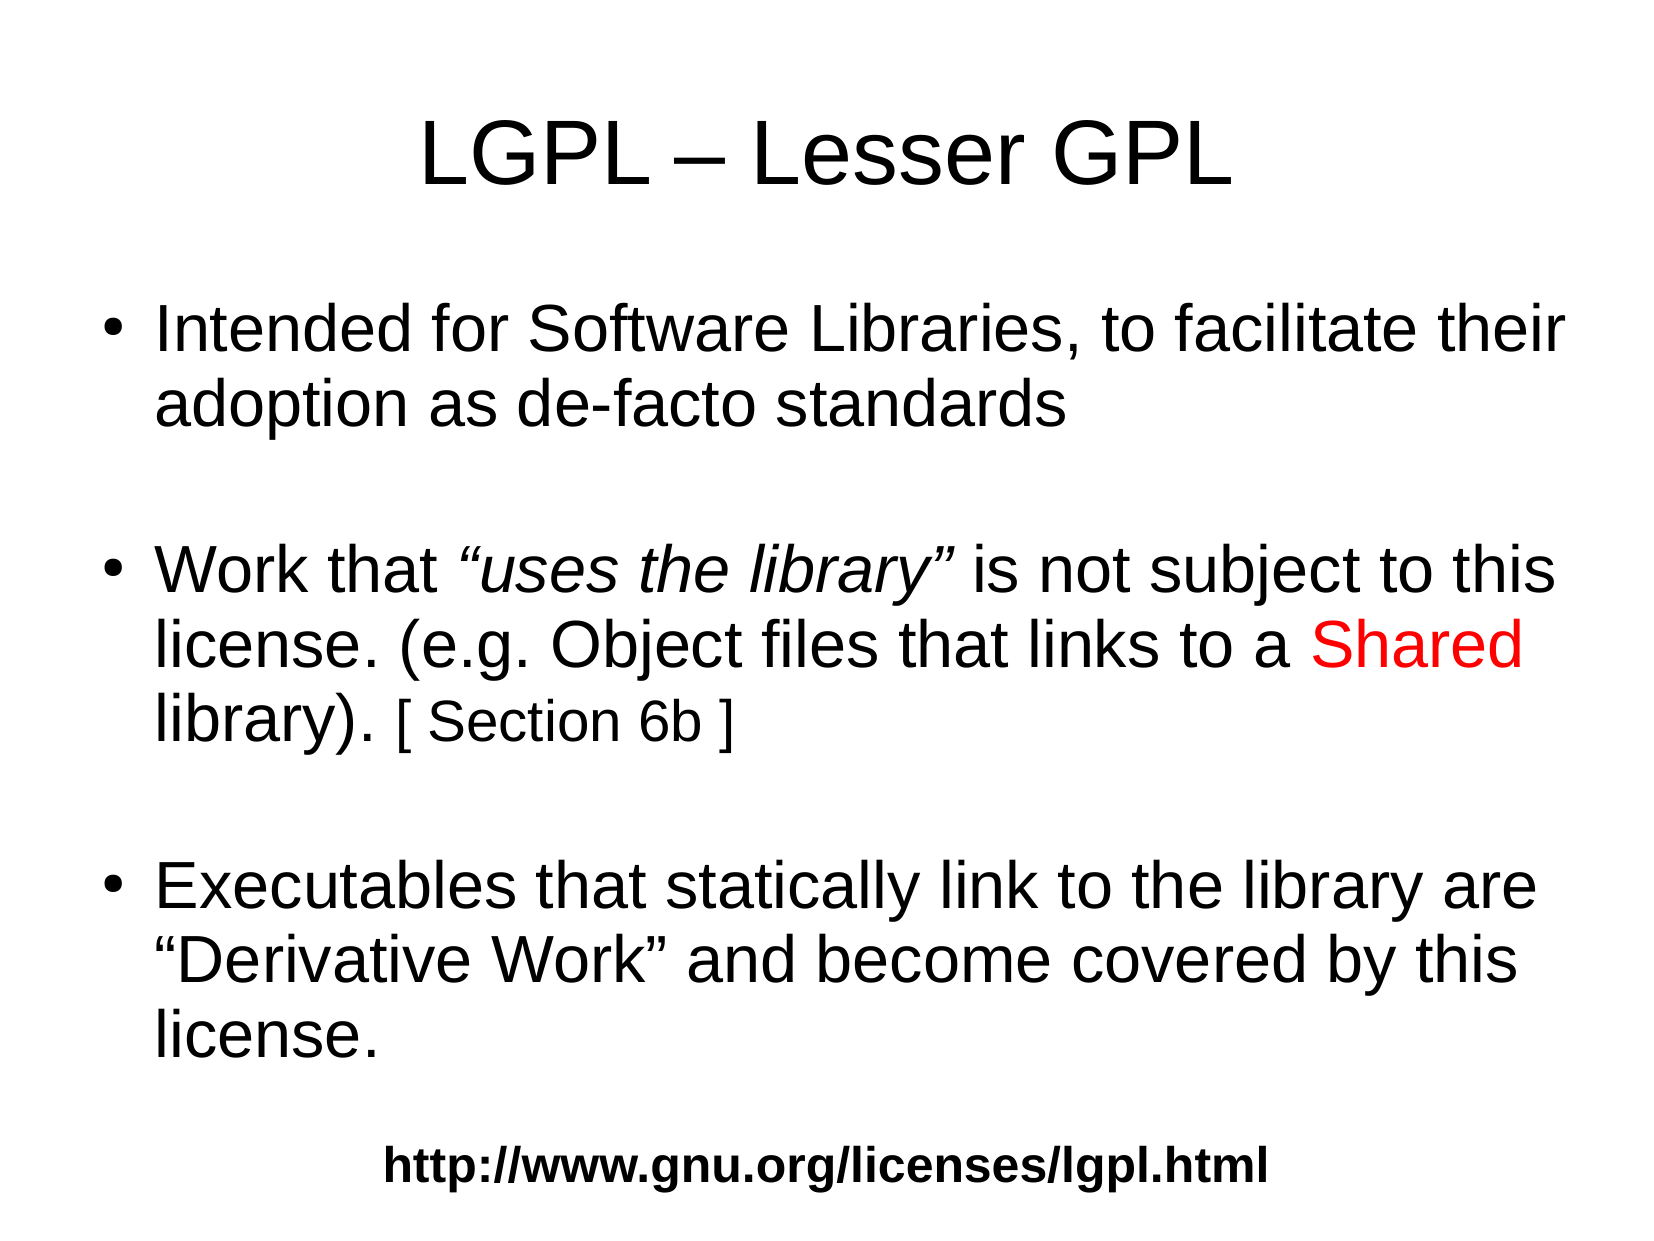

# LGPL – Lesser GPL
Intended for Software Libraries, to facilitate their adoption as de-facto standards
Work that “uses the library” is not subject to this license. (e.g. Object files that links to a Shared library). [ Section 6b ]
Executables that statically link to the library are “Derivative Work” and become covered by this license.
http://www.gnu.org/licenses/lgpl.html